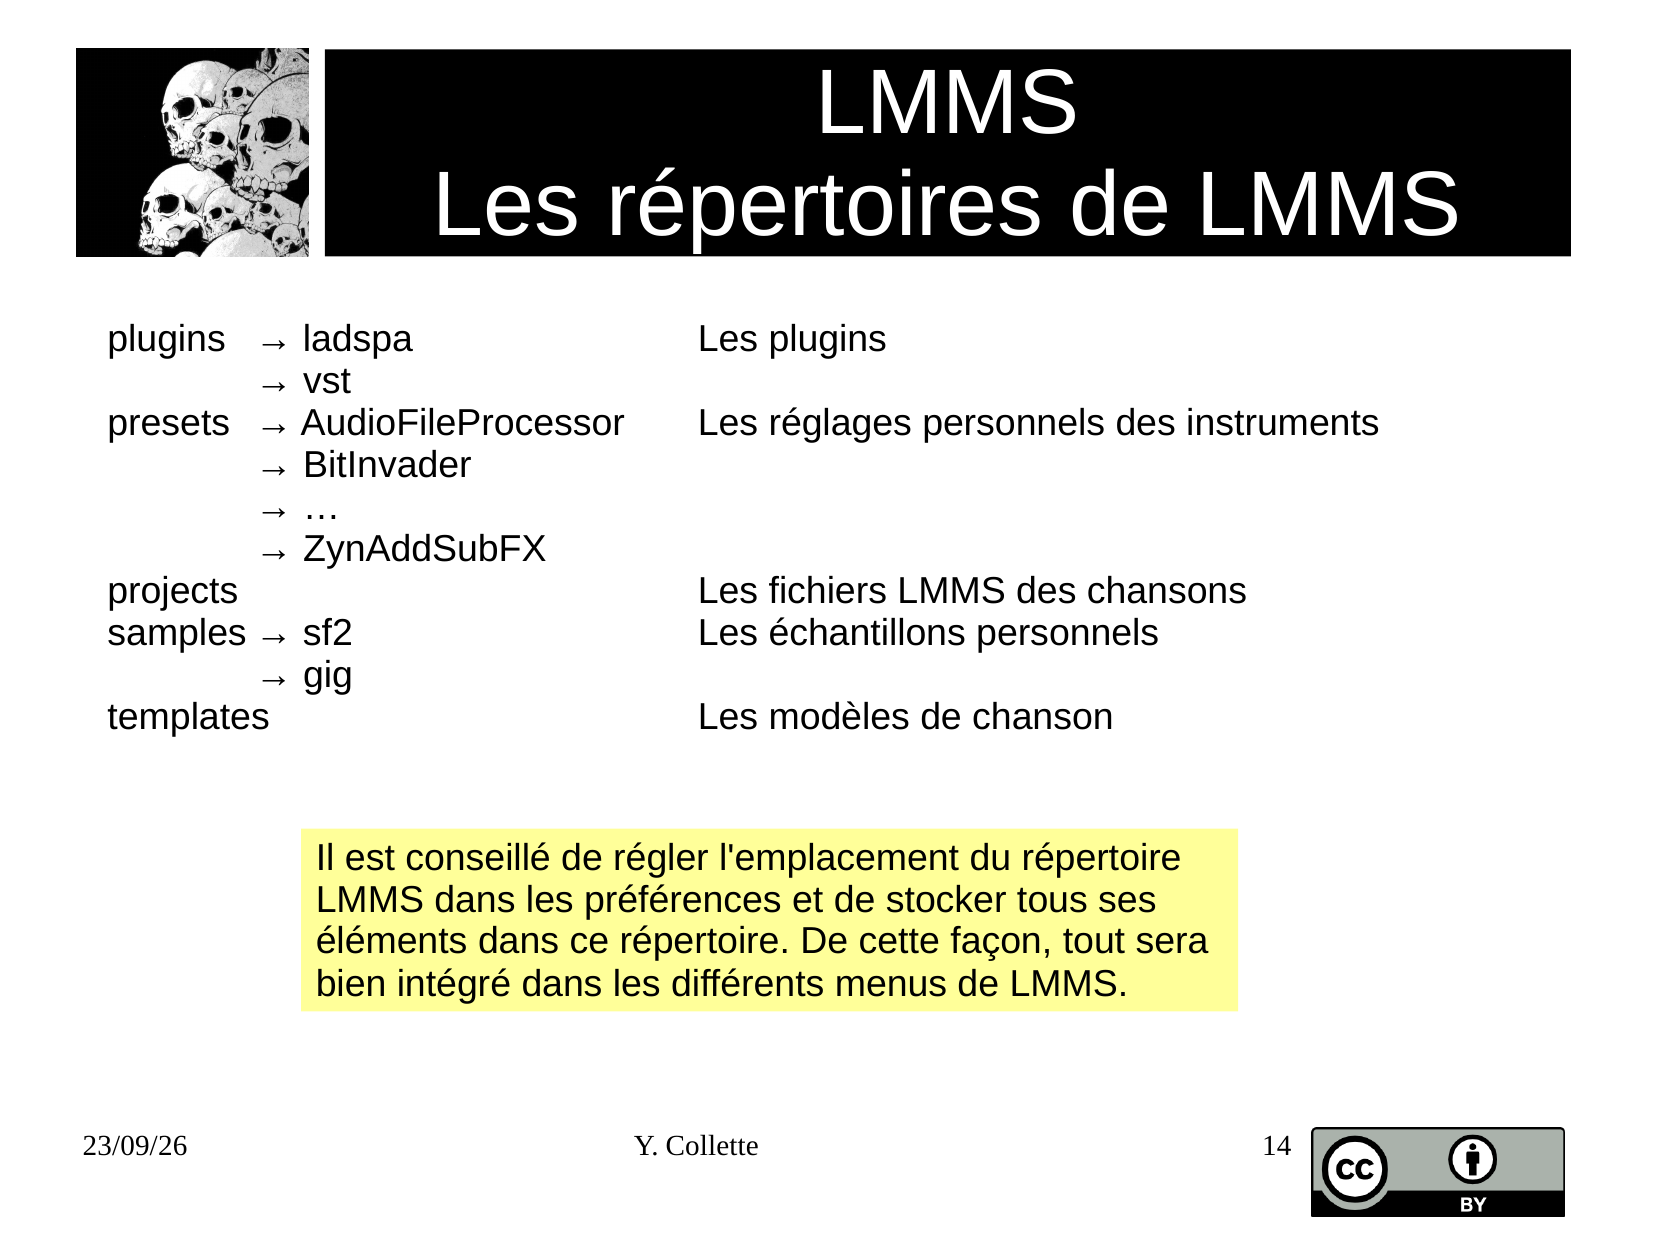

# LMMS Les répertoires de LMMS
plugins 	→ ladspa				Les plugins
 	→ vst
presets 	→ AudioFileProcessor	Les réglages personnels des instruments
		→ BitInvader
		→ …
		→ ZynAddSubFX
projects							Les fichiers LMMS des chansons
samples	→ sf2					Les échantillons personnels
		→ gig
templates						Les modèles de chanson
Il est conseillé de régler l'emplacement du répertoire LMMS dans les préférences et de stocker tous ses éléments dans ce répertoire. De cette façon, tout sera bien intégré dans les différents menus de LMMS.
Y. Collette
14